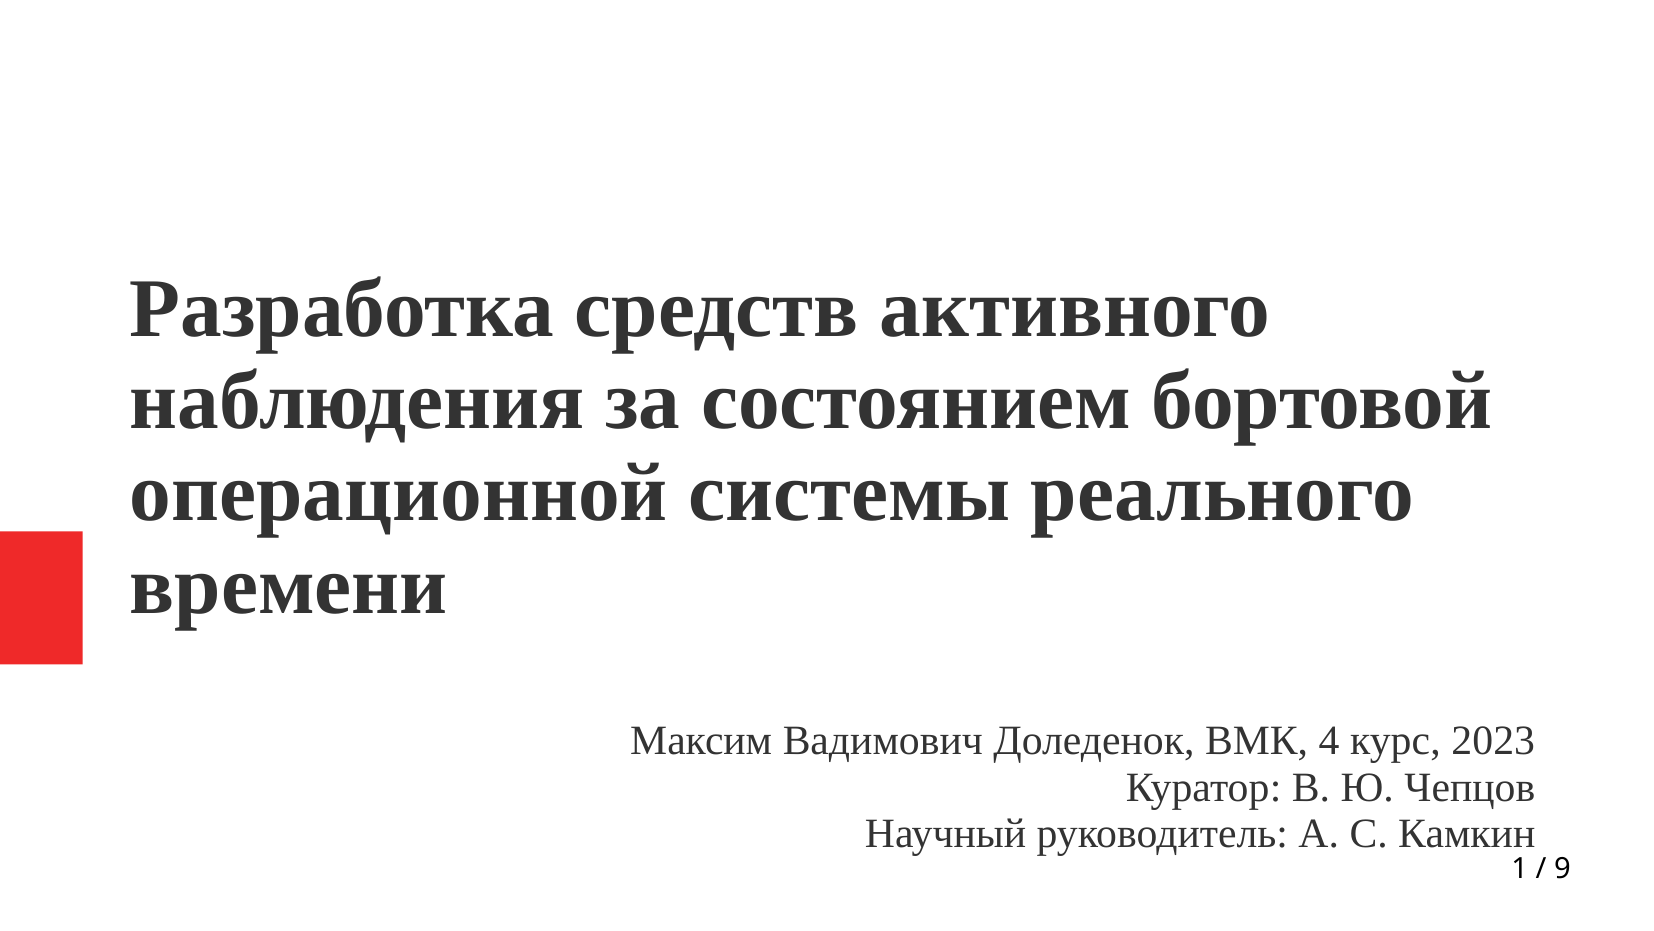

# Разработка средств активного наблюдения за состоянием бортовой операционной системы реального времени
Максим Вадимович Доледенок, ВМК, 4 курс, 2023
Куратор: В. Ю. Чепцов
Научный руководитель: А. С. Камкин
1